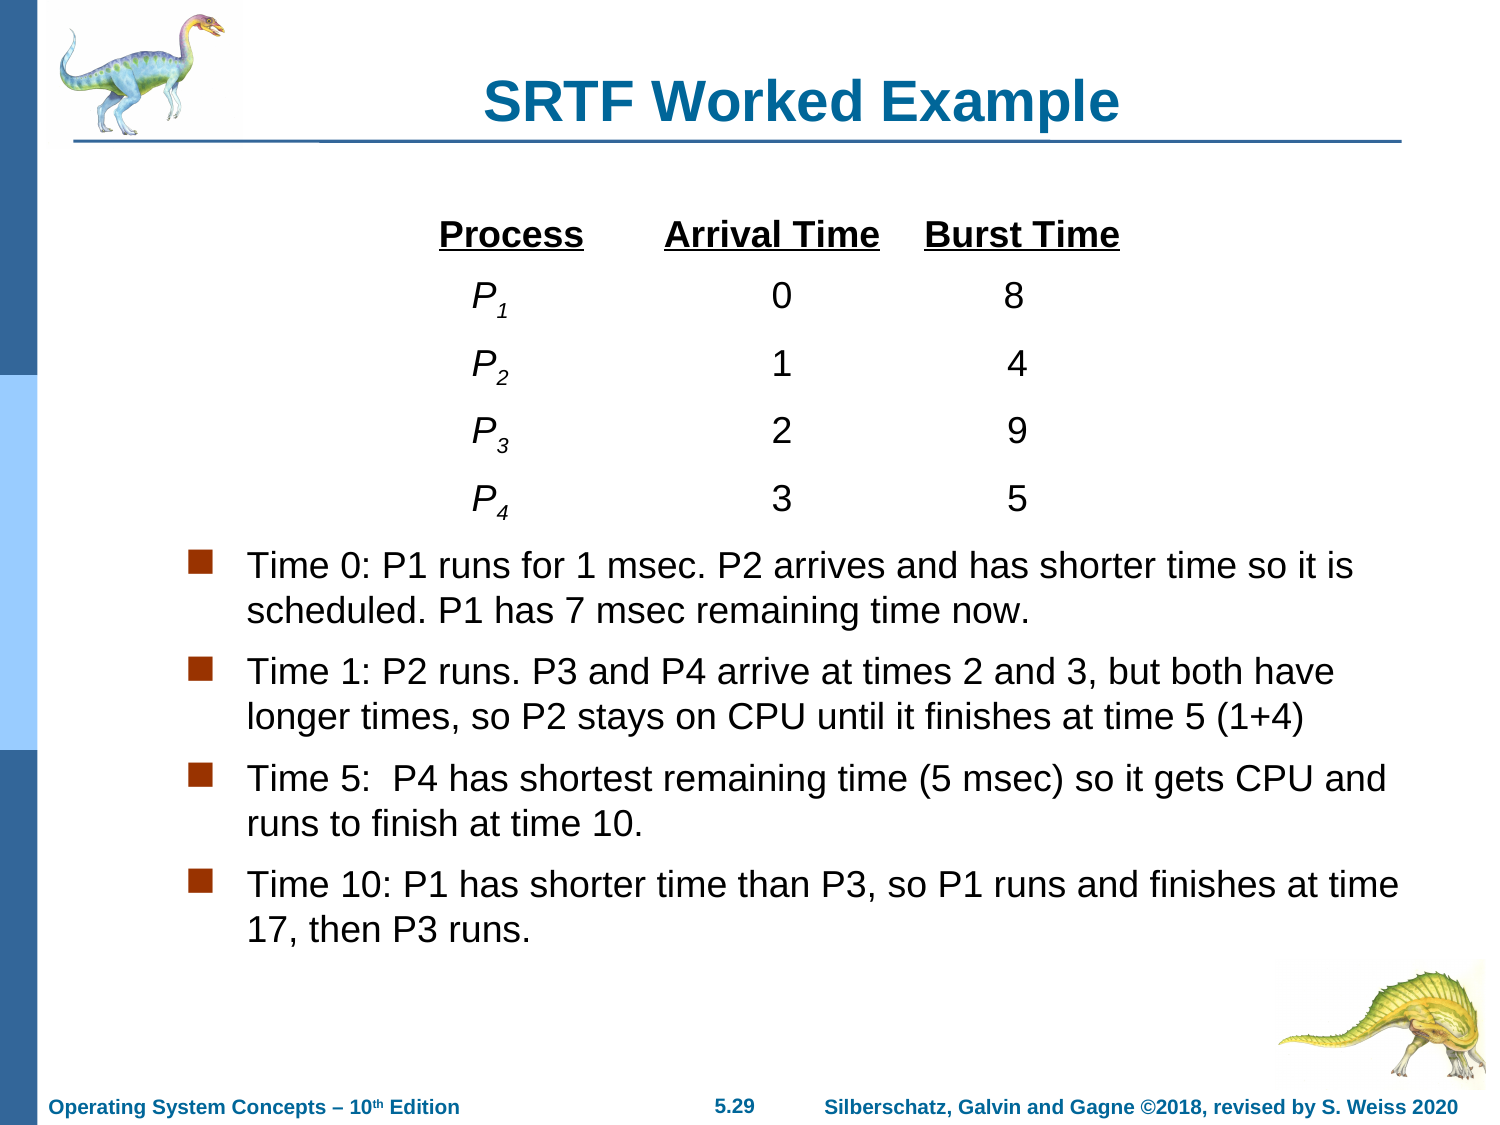

SRTF Worked Example
		 ProcessA	 Arrival TimeT Burst Time
		 	 	P1	 			0	 8
			 	P2 				1			 4
		 		P3				2			 9
		 	P4				3			 5
Time 0: P1 runs for 1 msec. P2 arrives and has shorter time so it is scheduled. P1 has 7 msec remaining time now.
Time 1: P2 runs. P3 and P4 arrive at times 2 and 3, but both have longer times, so P2 stays on CPU until it finishes at time 5 (1+4)
Time 5: P4 has shortest remaining time (5 msec) so it gets CPU and runs to finish at time 10.
Time 10: P1 has shorter time than P3, so P1 runs and finishes at time 17, then P3 runs.